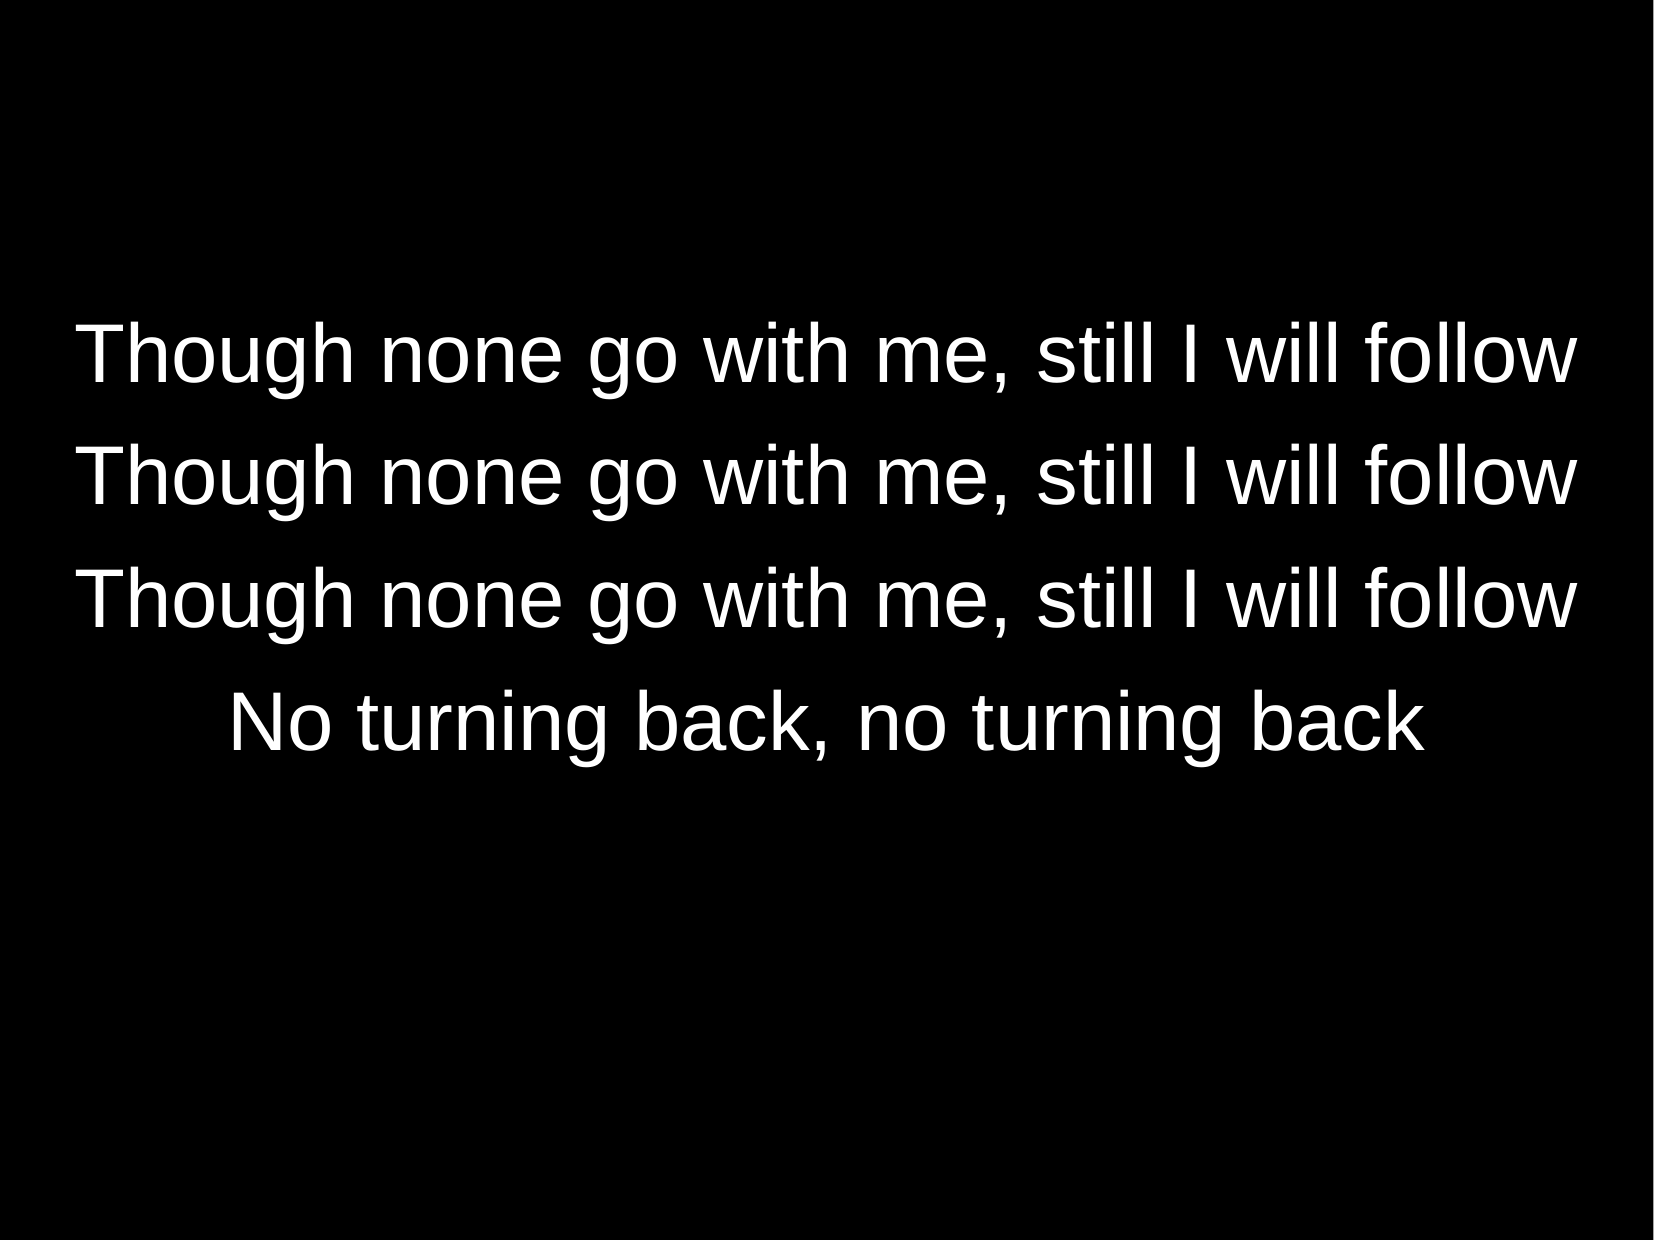

#
Though none go with me, still I will follow
Though none go with me, still I will follow
Though none go with me, still I will follow
No turning back, no turning back